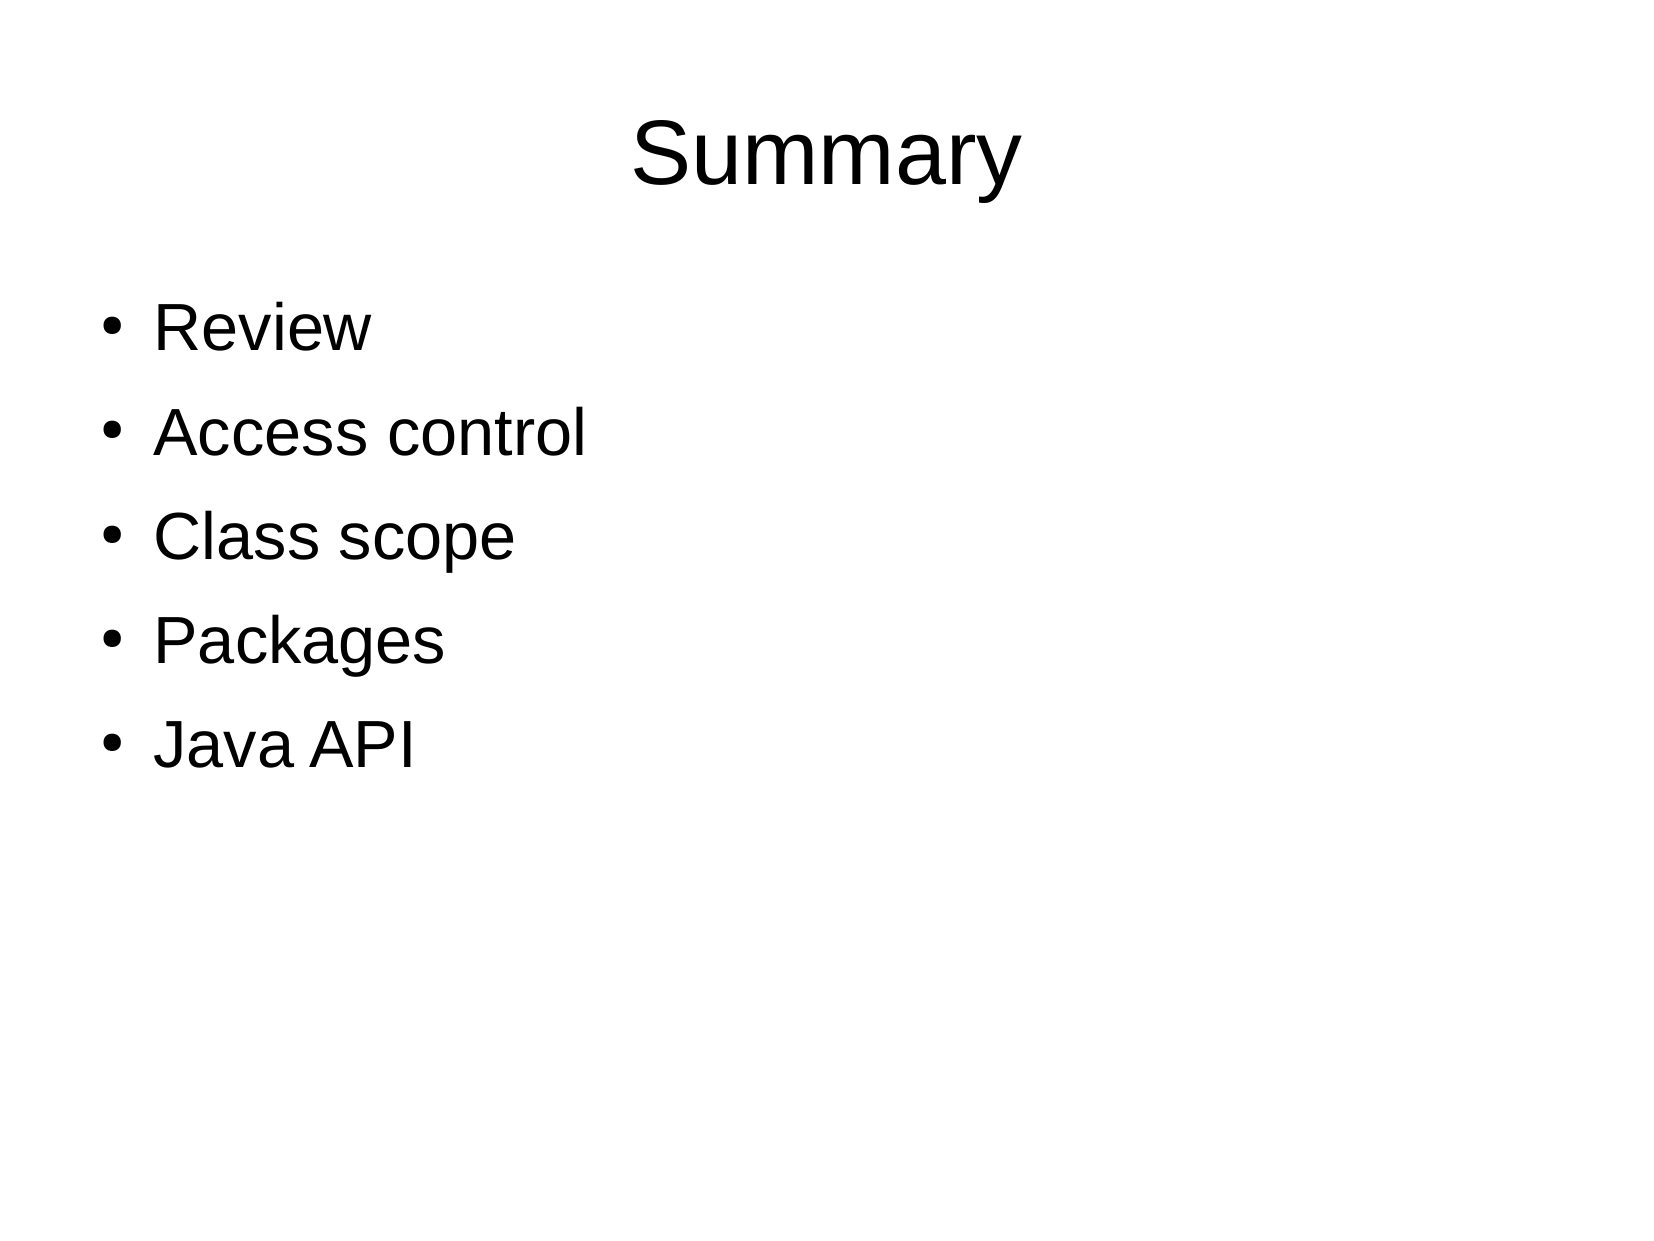

# Summary
Review
Access control
Class scope
Packages
Java API